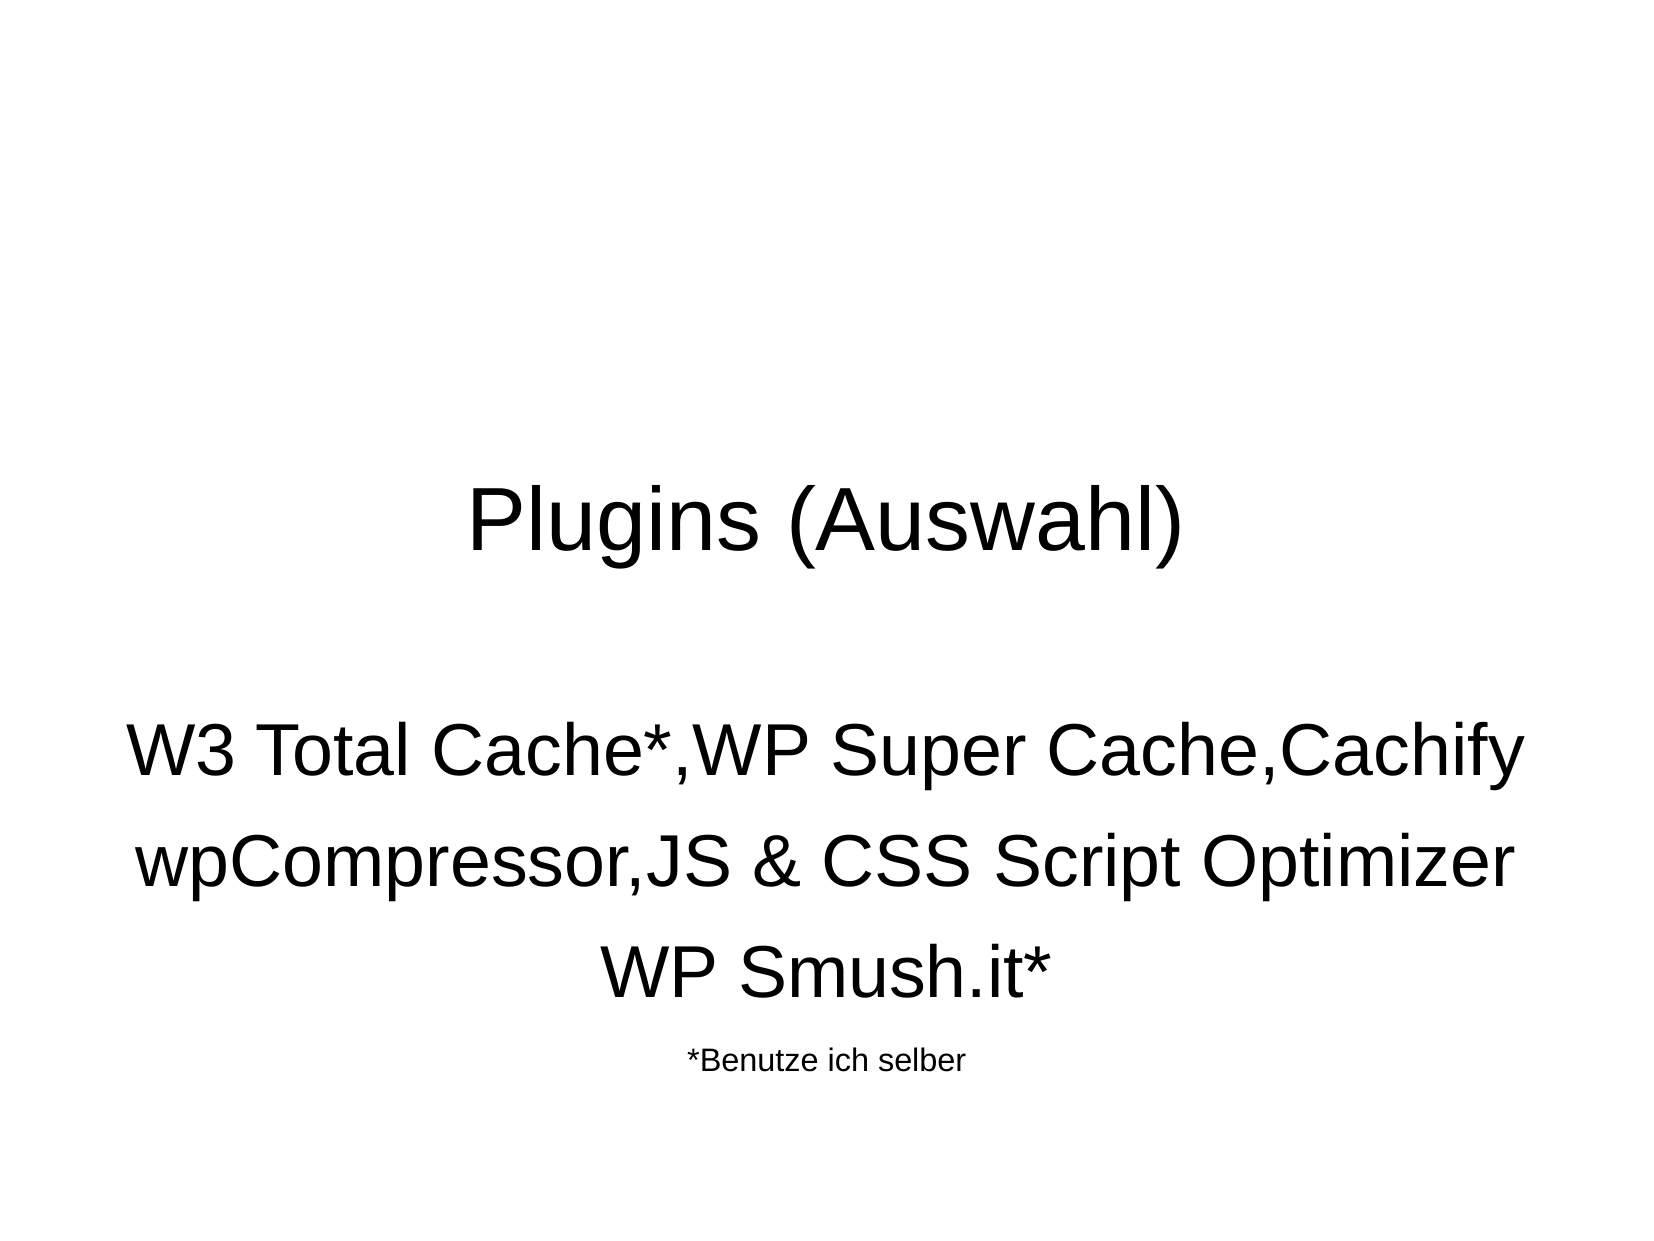

# Plugins (Auswahl)
W3 Total Cache*,WP Super Cache,Cachify
wpCompressor,JS & CSS Script Optimizer
WP Smush.it*
*Benutze ich selber